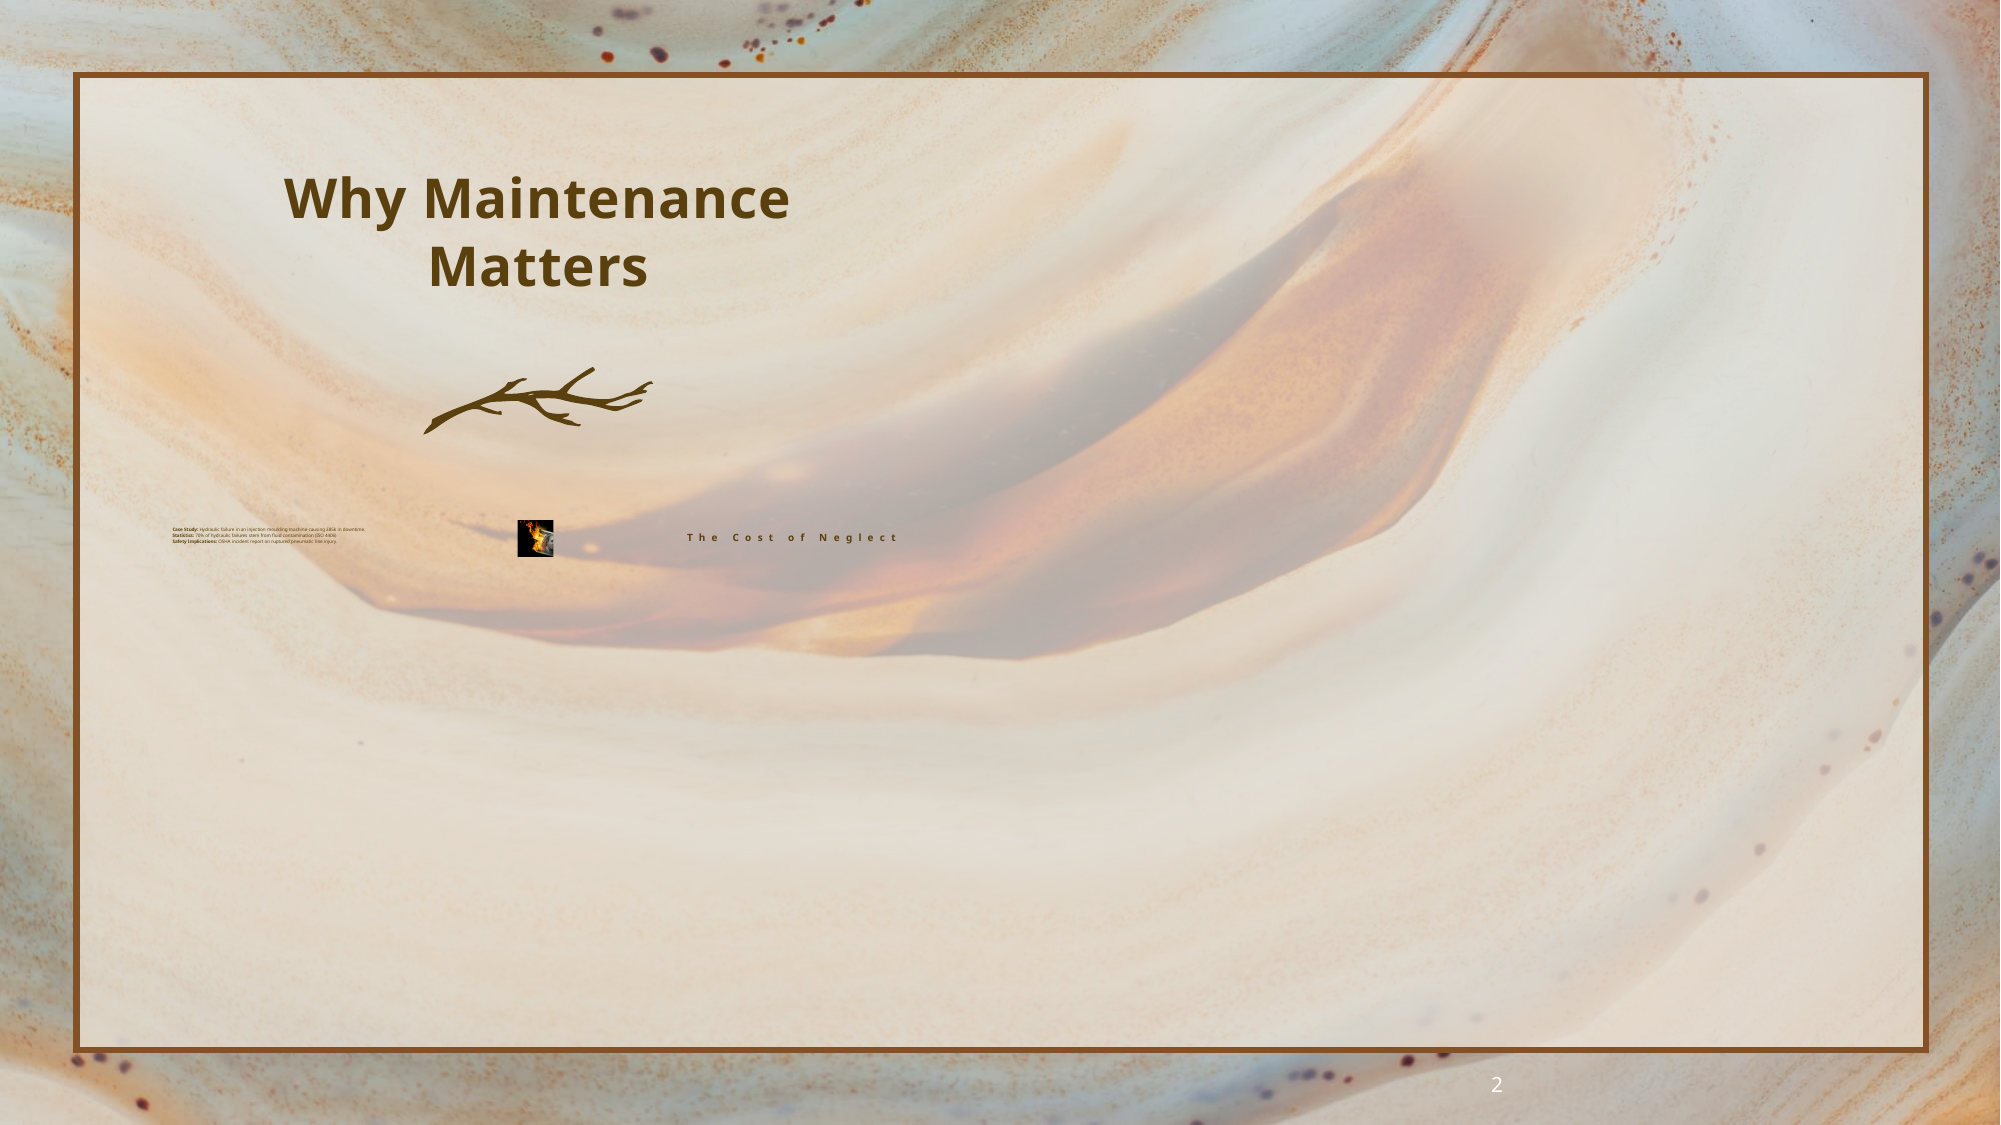

# Why Maintenance Matters
Case Study: Hydraulic failure in an injection moulding machine causing £85k in downtime.
Statistics: 70% of hydraulic failures stem from fluid contamination (ISO 4406)
Safety Implications: OSHA incident report on ruptured pneumatic line injury.
The Cost of Neglect
2